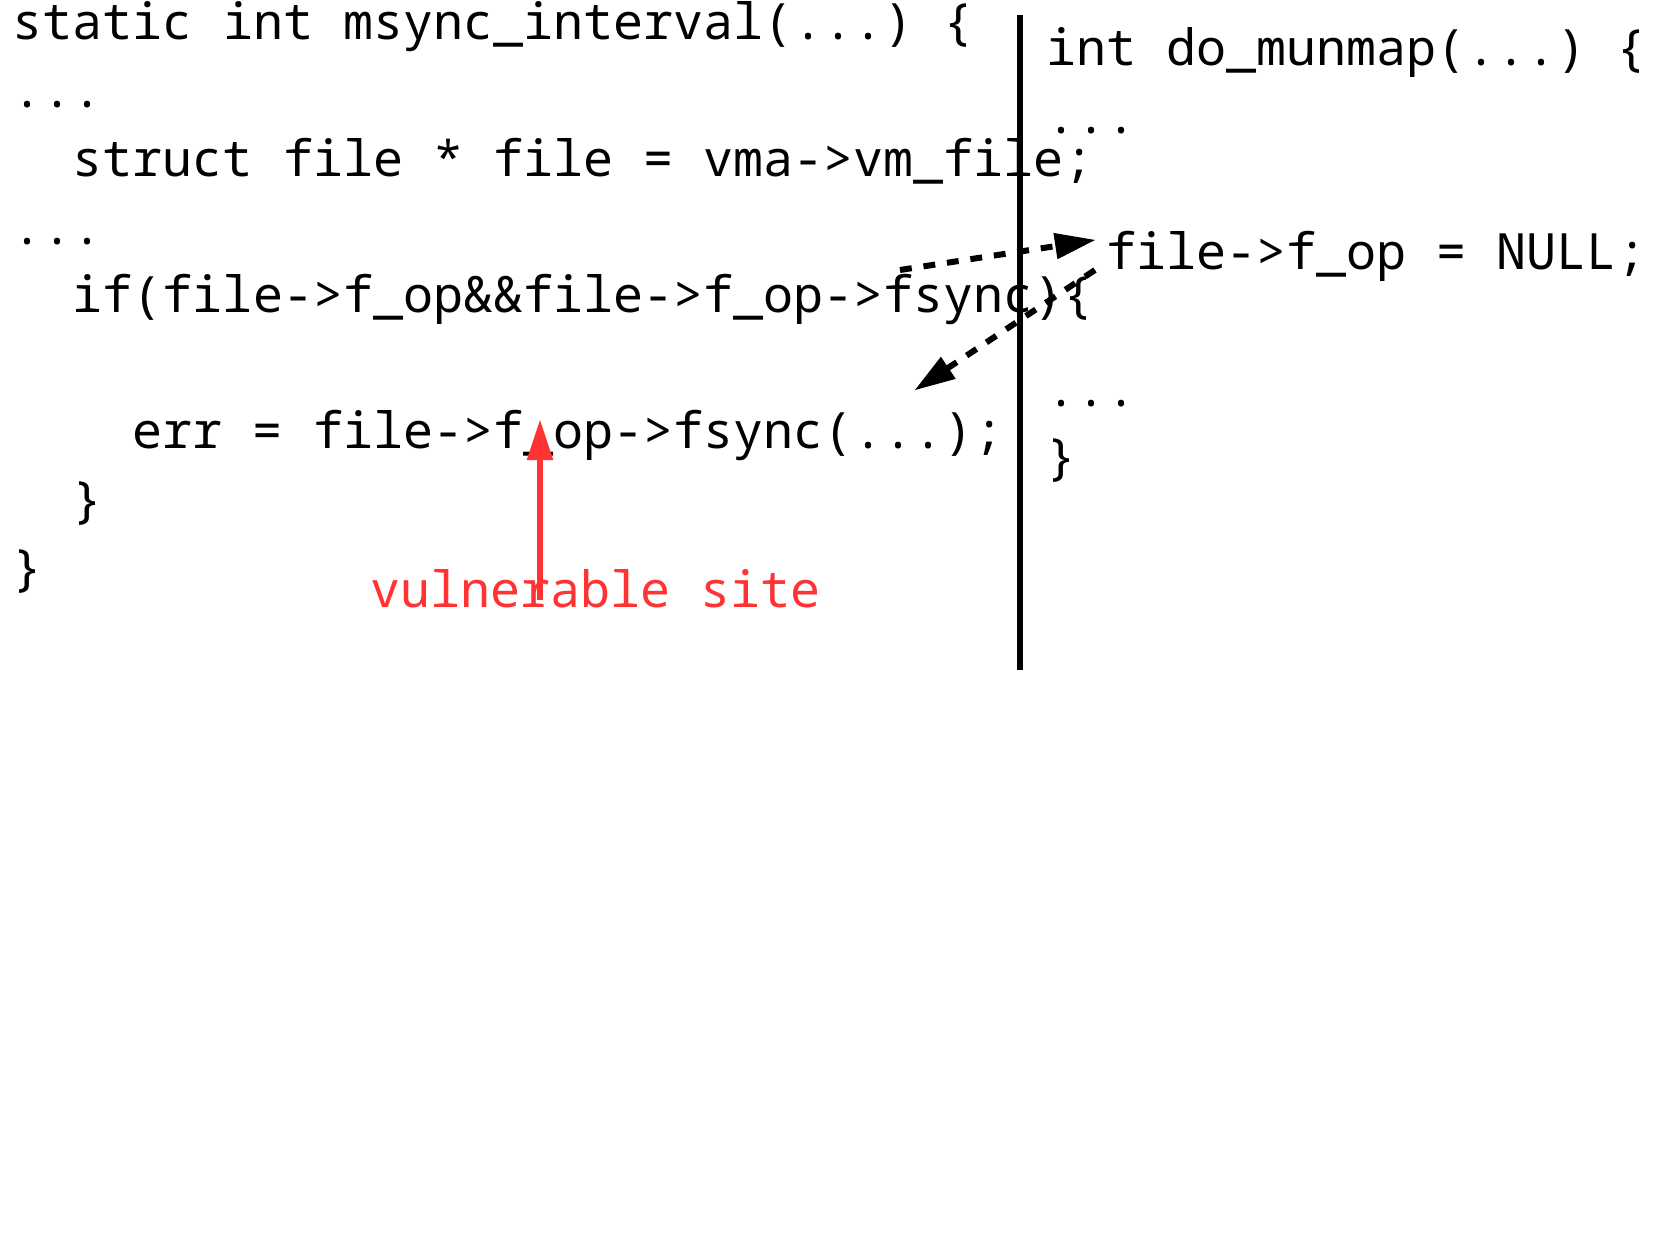

// Thread uselib
int do_munmap(...) {
...
 file->f_op = NULL;
...
}
// Thread msync
static int msync_interval(...) {
...
 struct file * file = vma->vm_file;
...
 if(file->f_op&&file->f_op->fsync){
 err = file->f_op->fsync(...);
 }
}
# vulnerable site